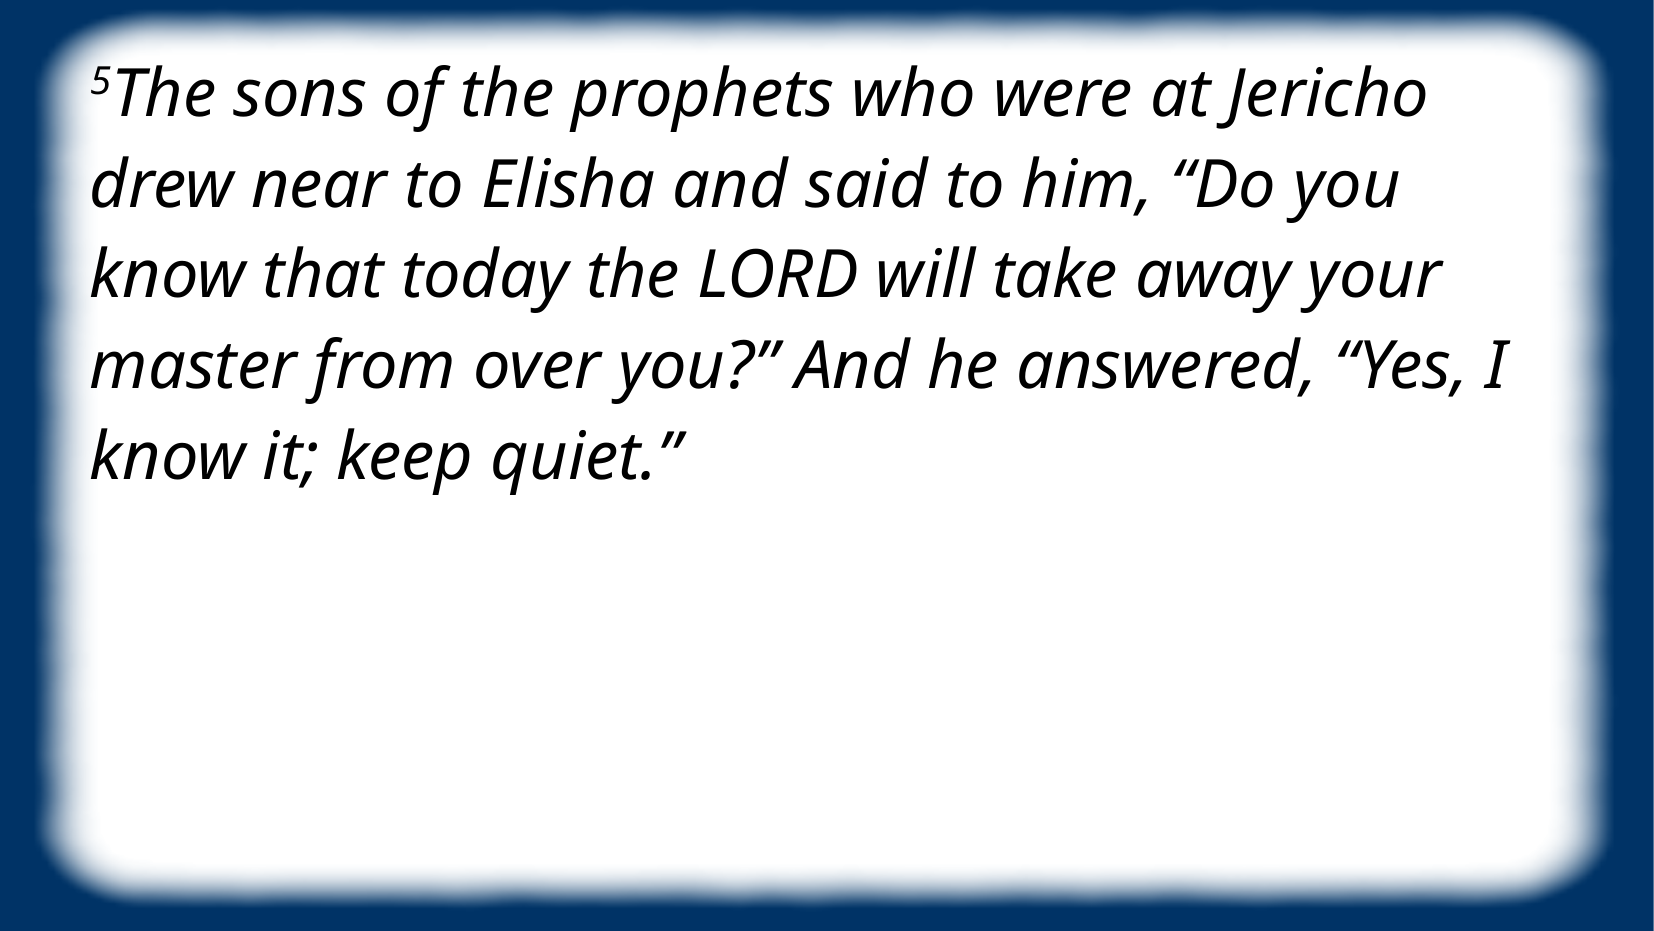

5The sons of the prophets who were at Jericho drew near to Elisha and said to him, “Do you know that today the LORD will take away your master from over you?” And he answered, “Yes, I know it; keep quiet.”